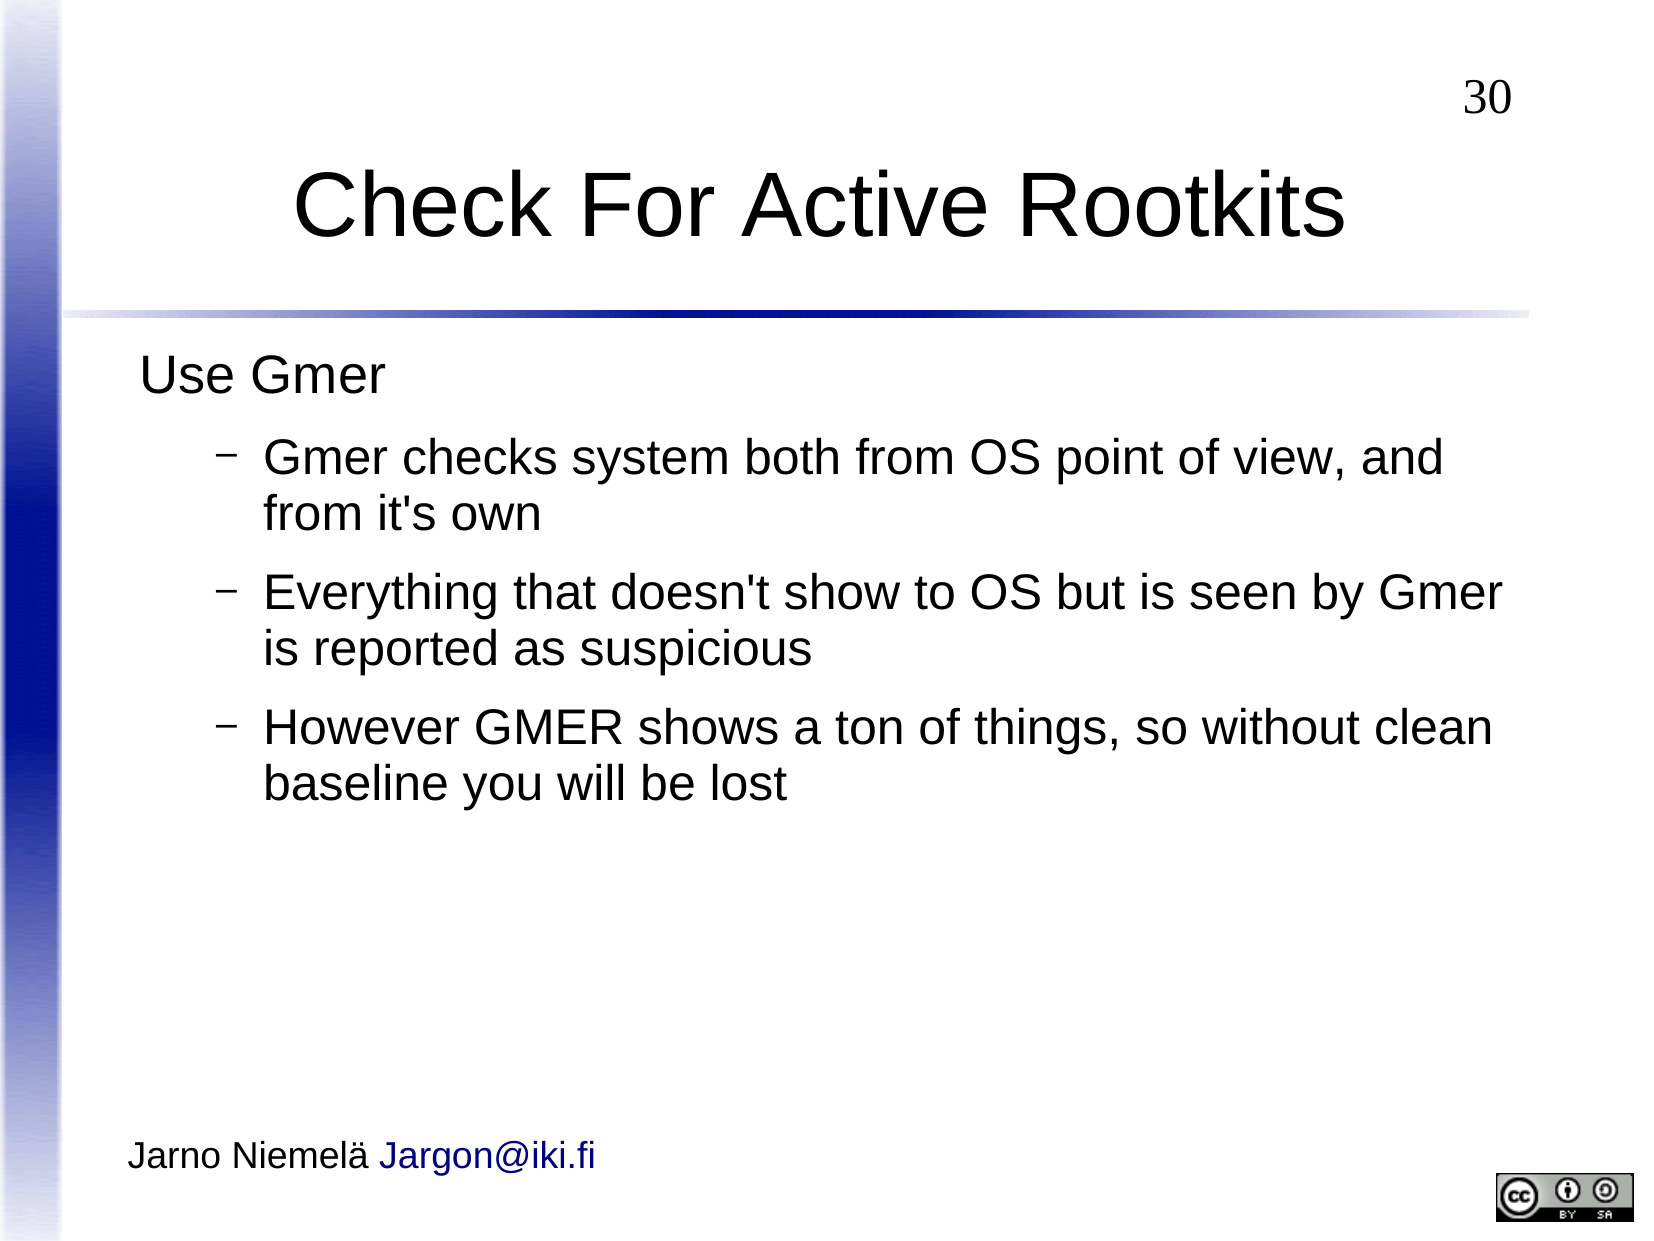

# Check For Active Rootkits
Use Gmer
Gmer checks system both from OS point of view, and from it's own
Everything that doesn't show to OS but is seen by Gmer is reported as suspicious
However GMER shows a ton of things, so without clean baseline you will be lost